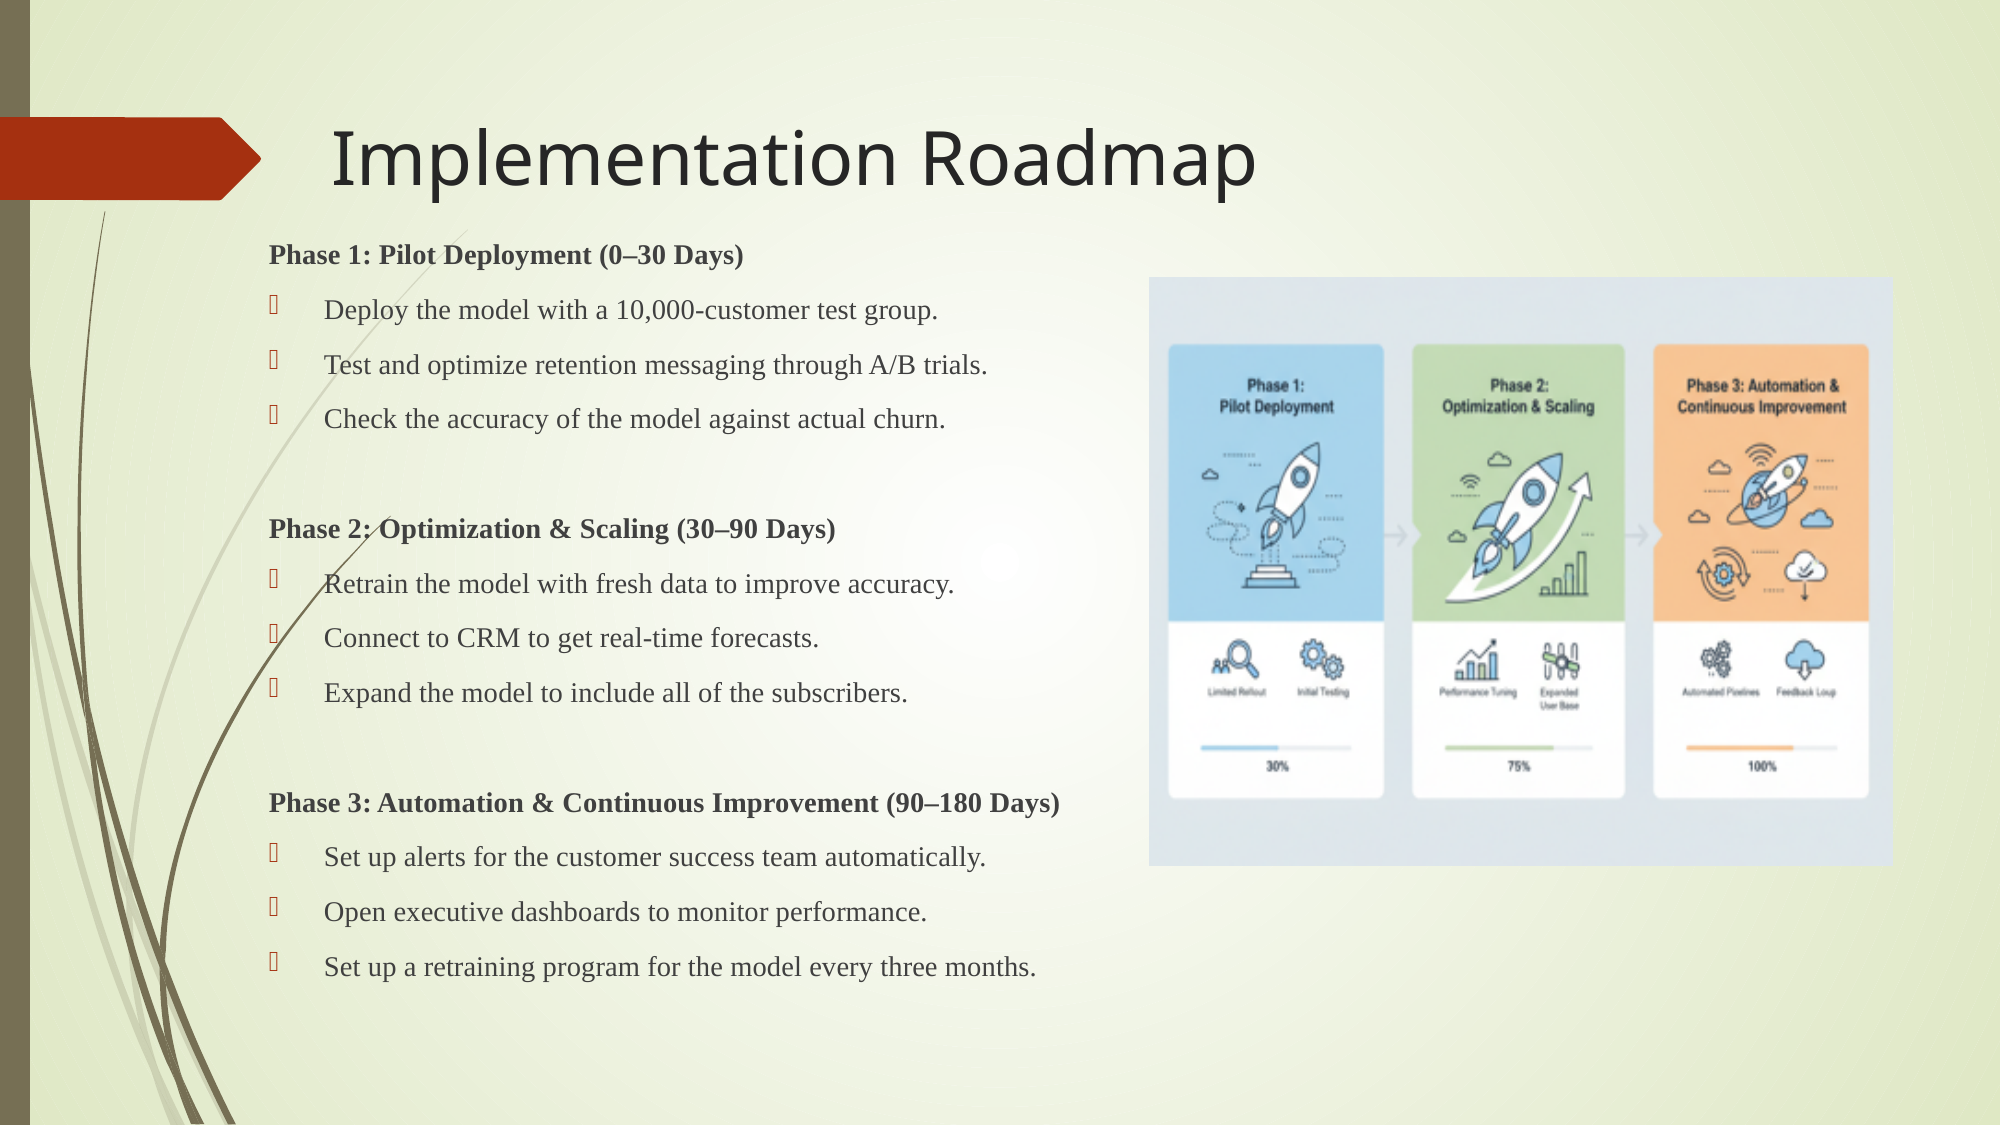

# Implementation Roadmap
Phase 1: Pilot Deployment (0–30 Days)
Deploy the model with a 10,000-customer test group.
Test and optimize retention messaging through A/B trials.
Check the accuracy of the model against actual churn.
Phase 2: Optimization & Scaling (30–90 Days)
Retrain the model with fresh data to improve accuracy.
Connect to CRM to get real-time forecasts.
Expand the model to include all of the subscribers.
Phase 3: Automation & Continuous Improvement (90–180 Days)
Set up alerts for the customer success team automatically.
Open executive dashboards to monitor performance.
Set up a retraining program for the model every three months.